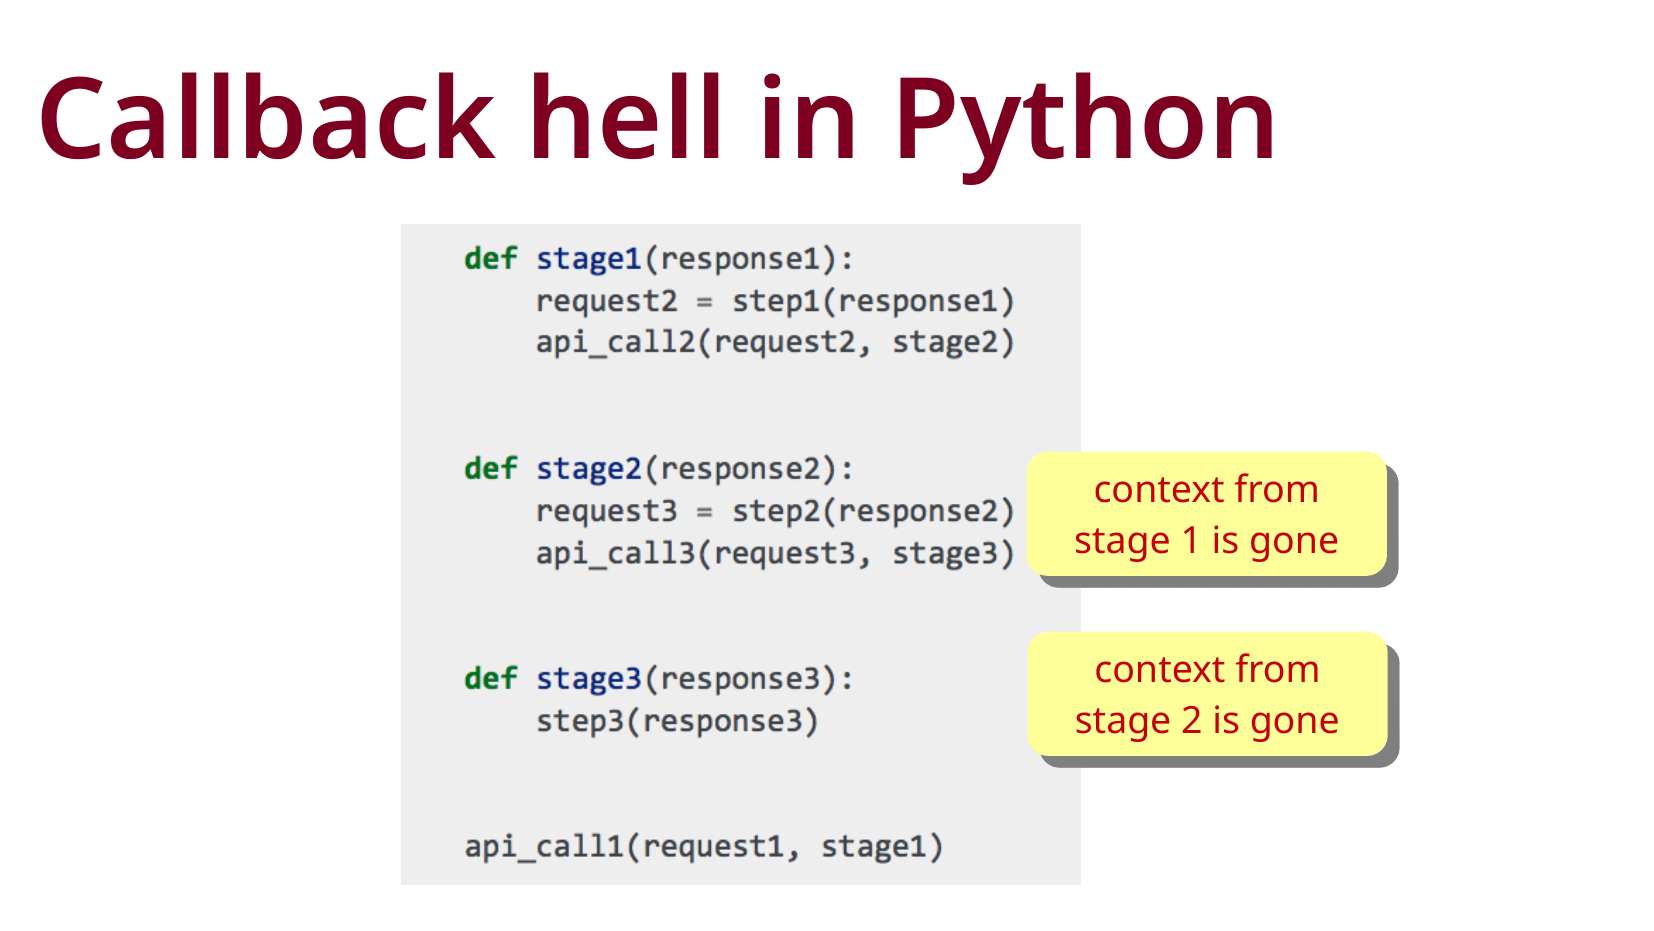

# Callback hell in Python
context from stage 1 is gone
context from stage 2 is gone